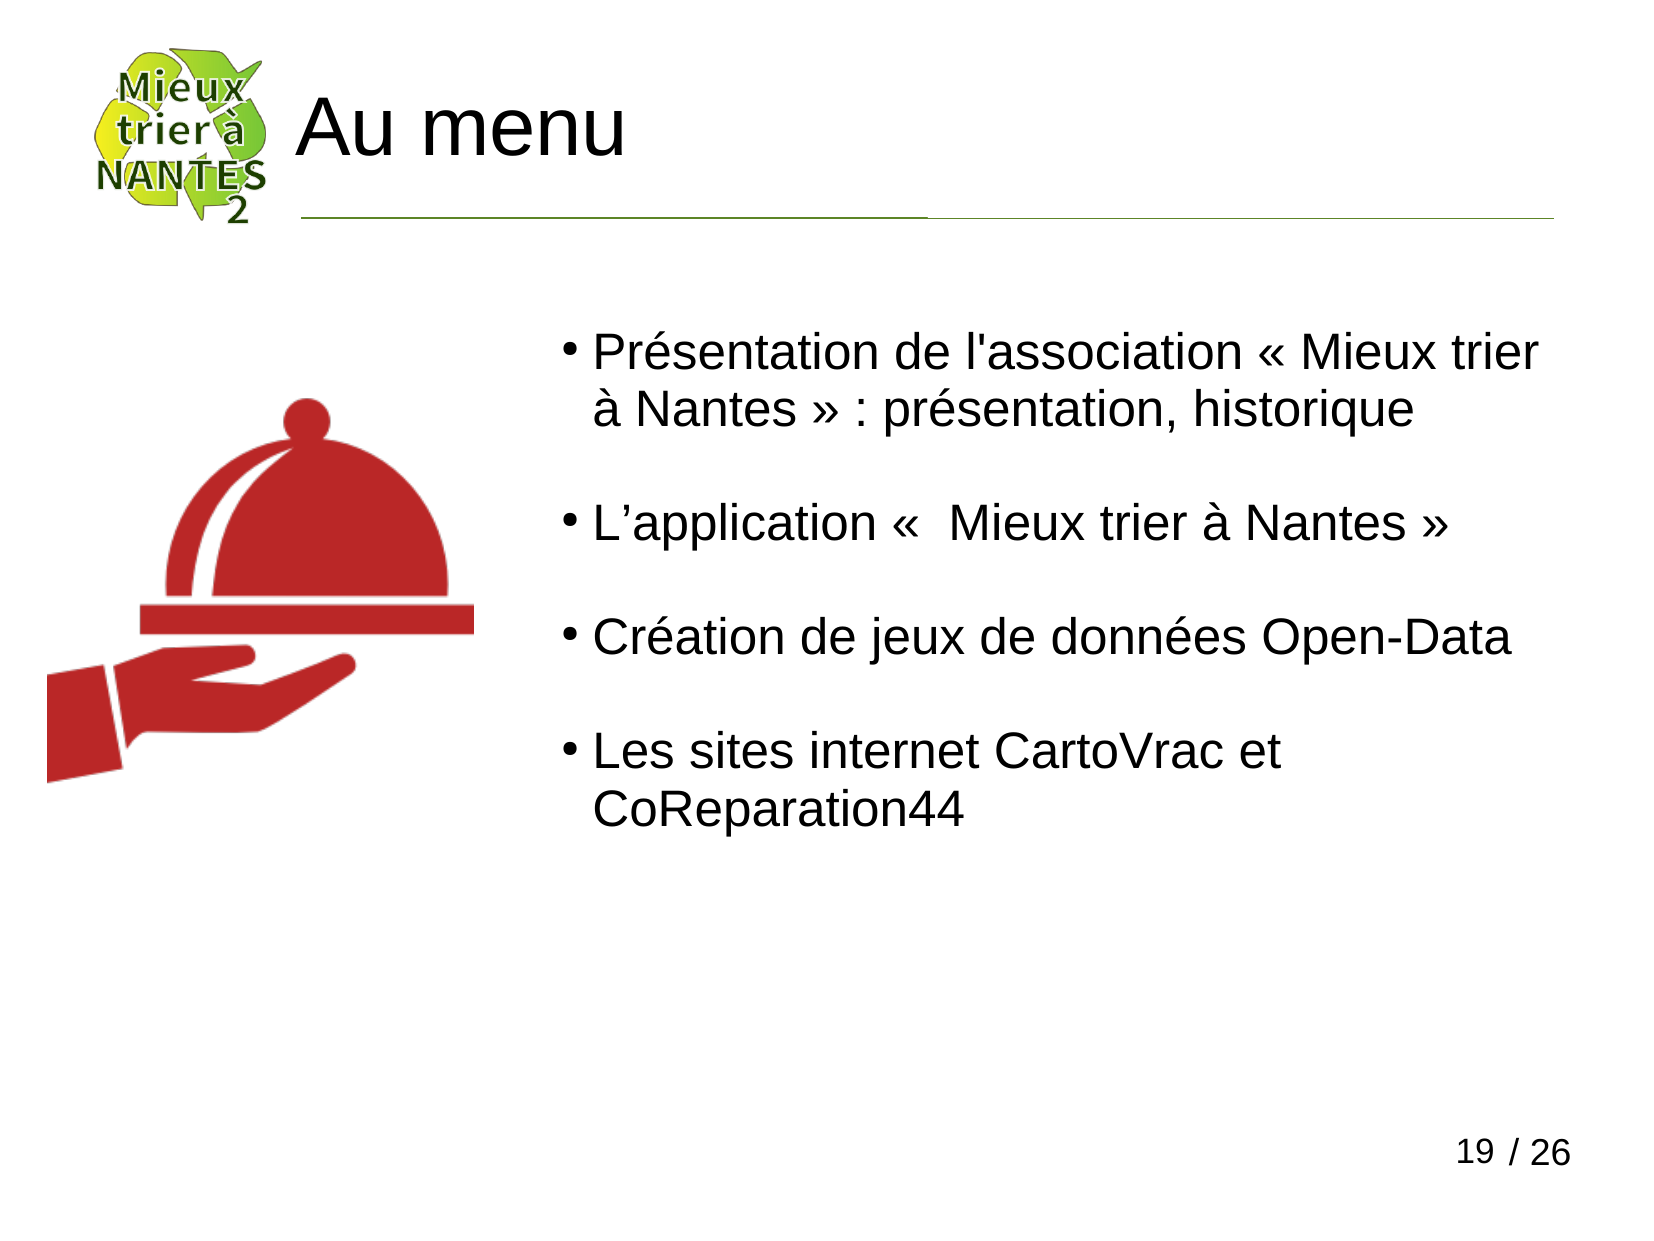

Au menu
Présentation de l'association « Mieux trier à Nantes » : présentation, historique
L’application «  Mieux trier à Nantes »
Création de jeux de données Open-Data
Les sites internet CartoVrac et CoReparation44
/ 26